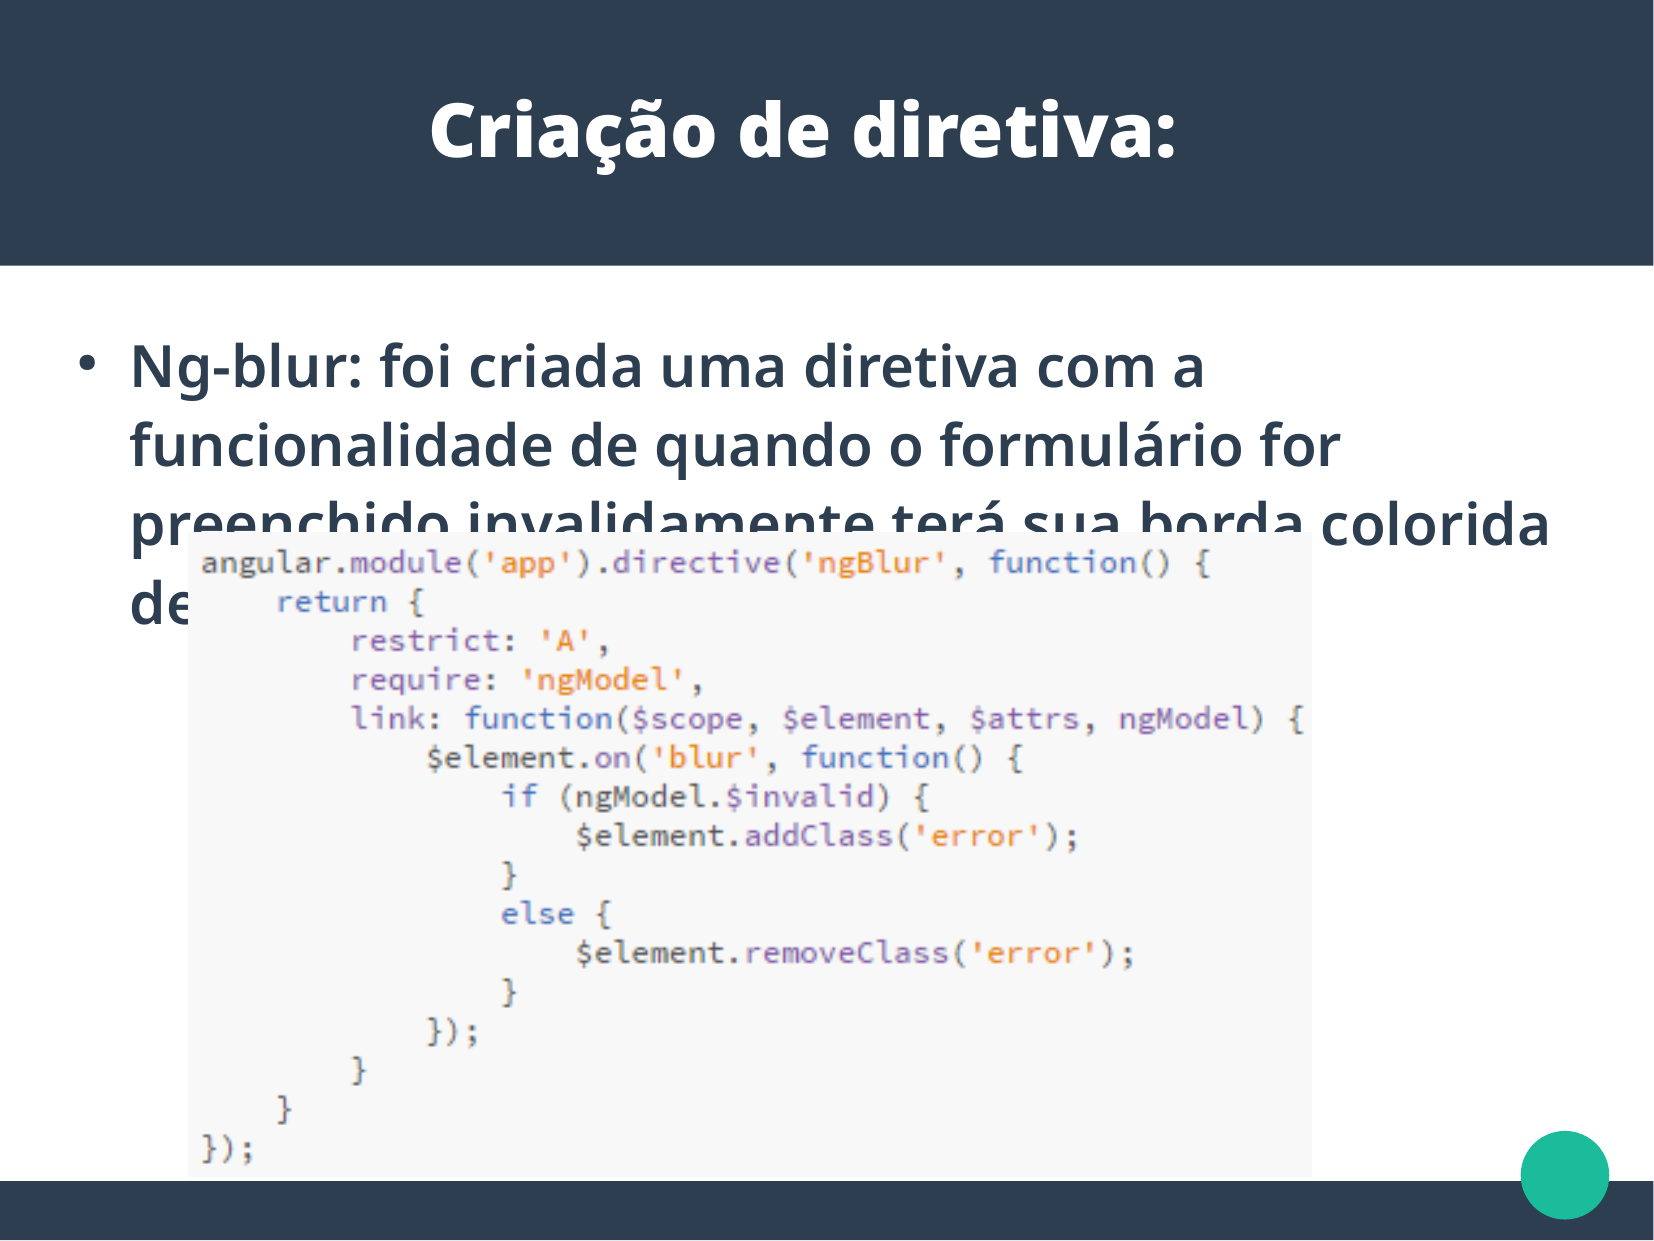

# Criação de diretiva:
Ng-blur: foi criada uma diretiva com a funcionalidade de quando o formulário for preenchido invalidamente terá sua borda colorida de vermelho.